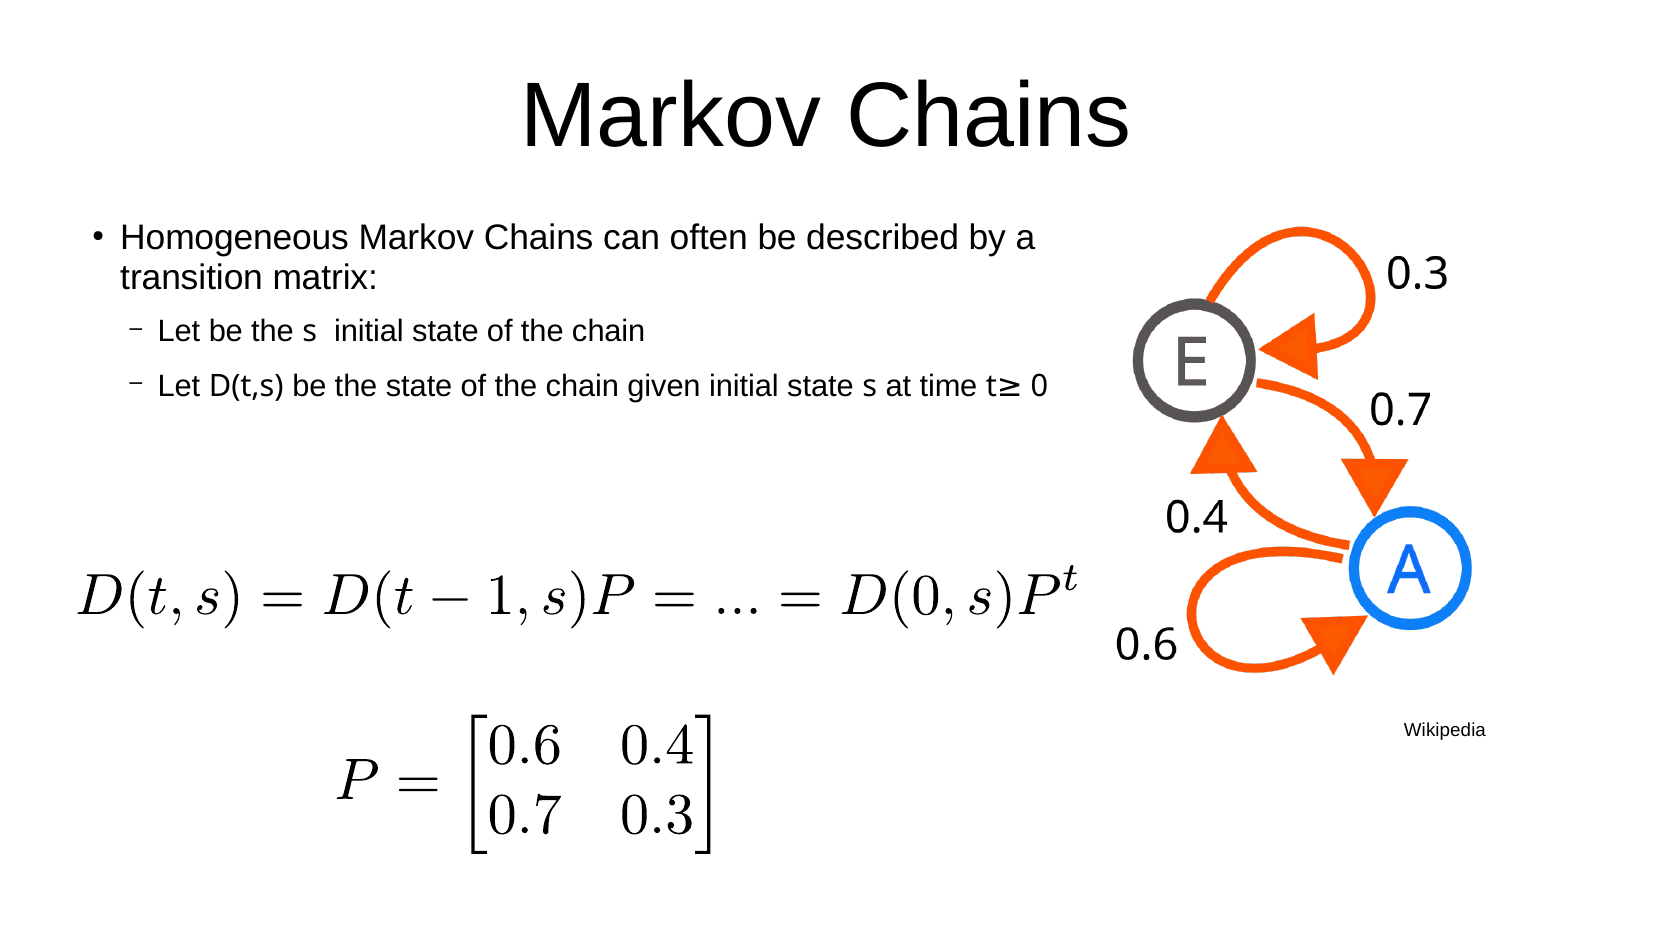

# Markov Chains
Homogeneous Markov Chains can often be described by a transition matrix:
Let be the s initial state of the chain
Let D(t,s) be the state of the chain given initial state s at time t≥ 0
Wikipedia